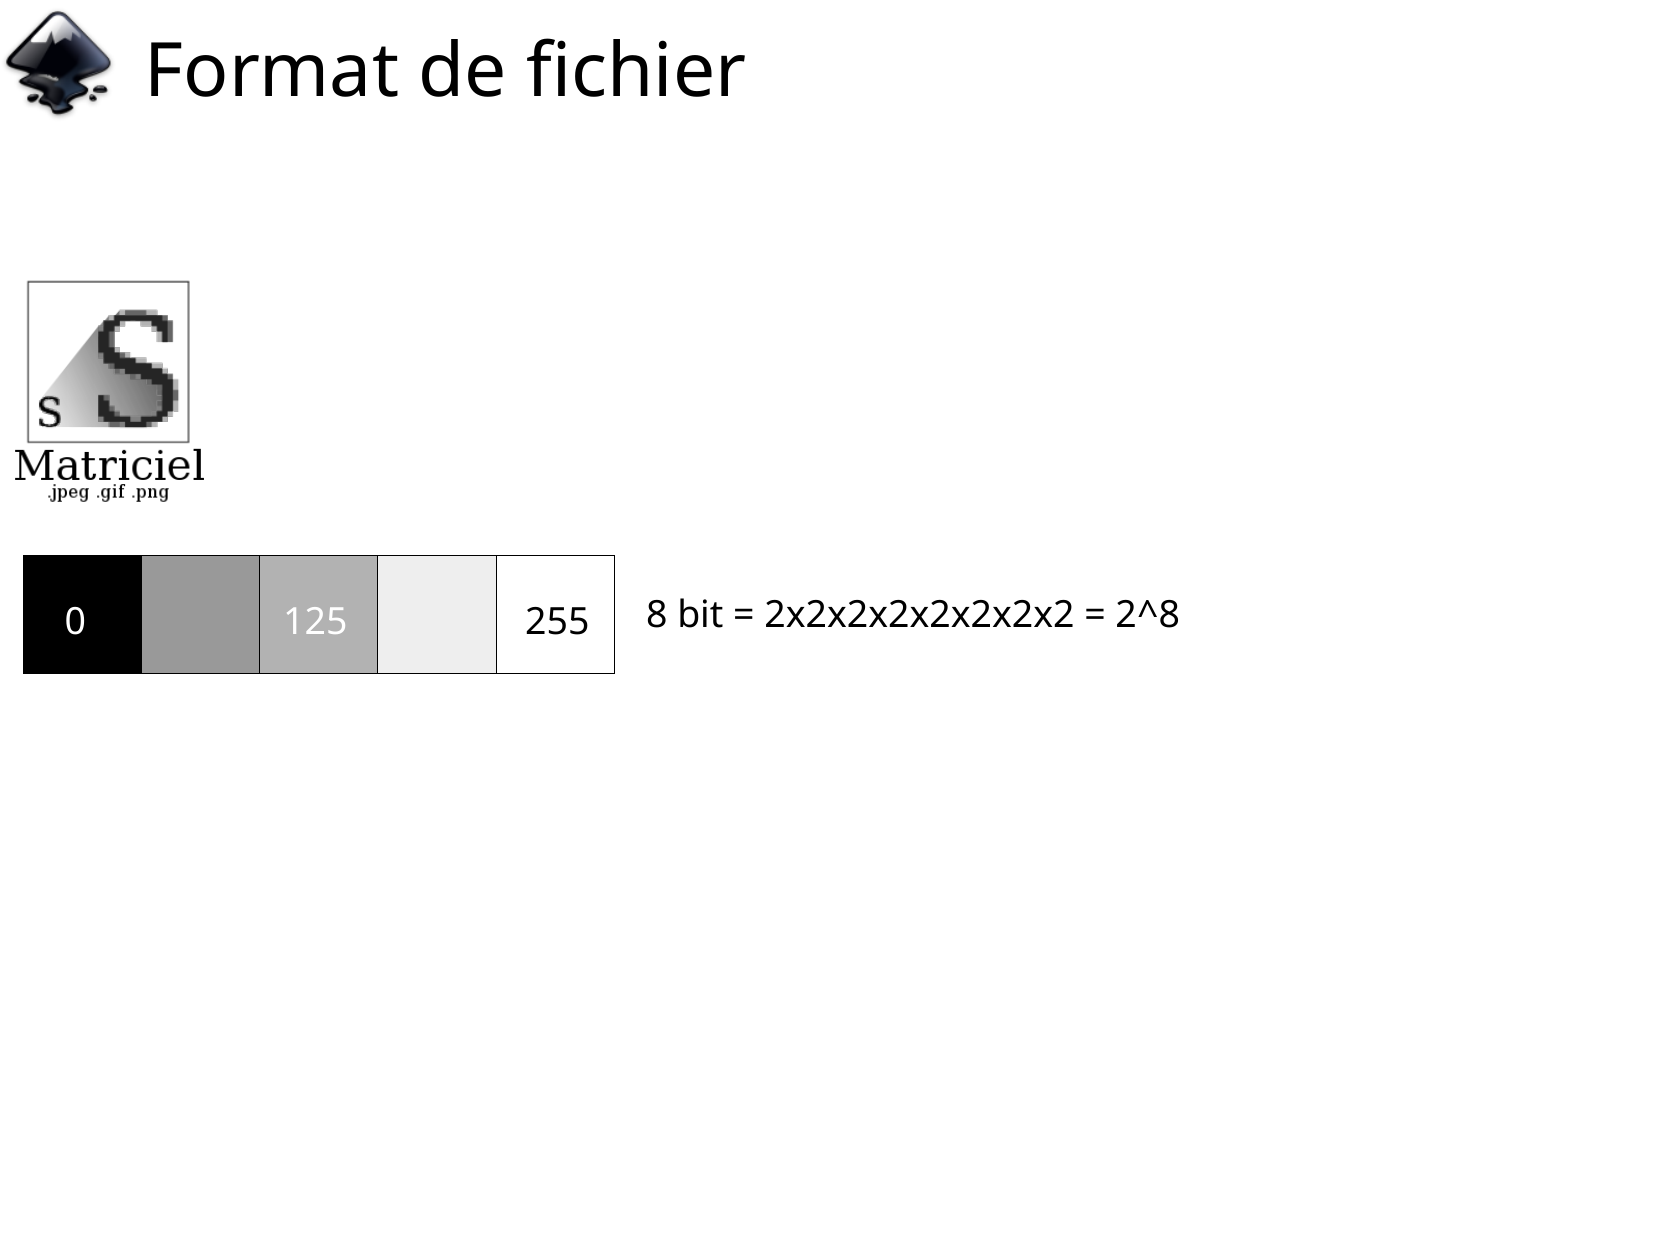

Format de fichier
8 bit = 2x2x2x2x2x2x2x2 = 2^8
0
125
255